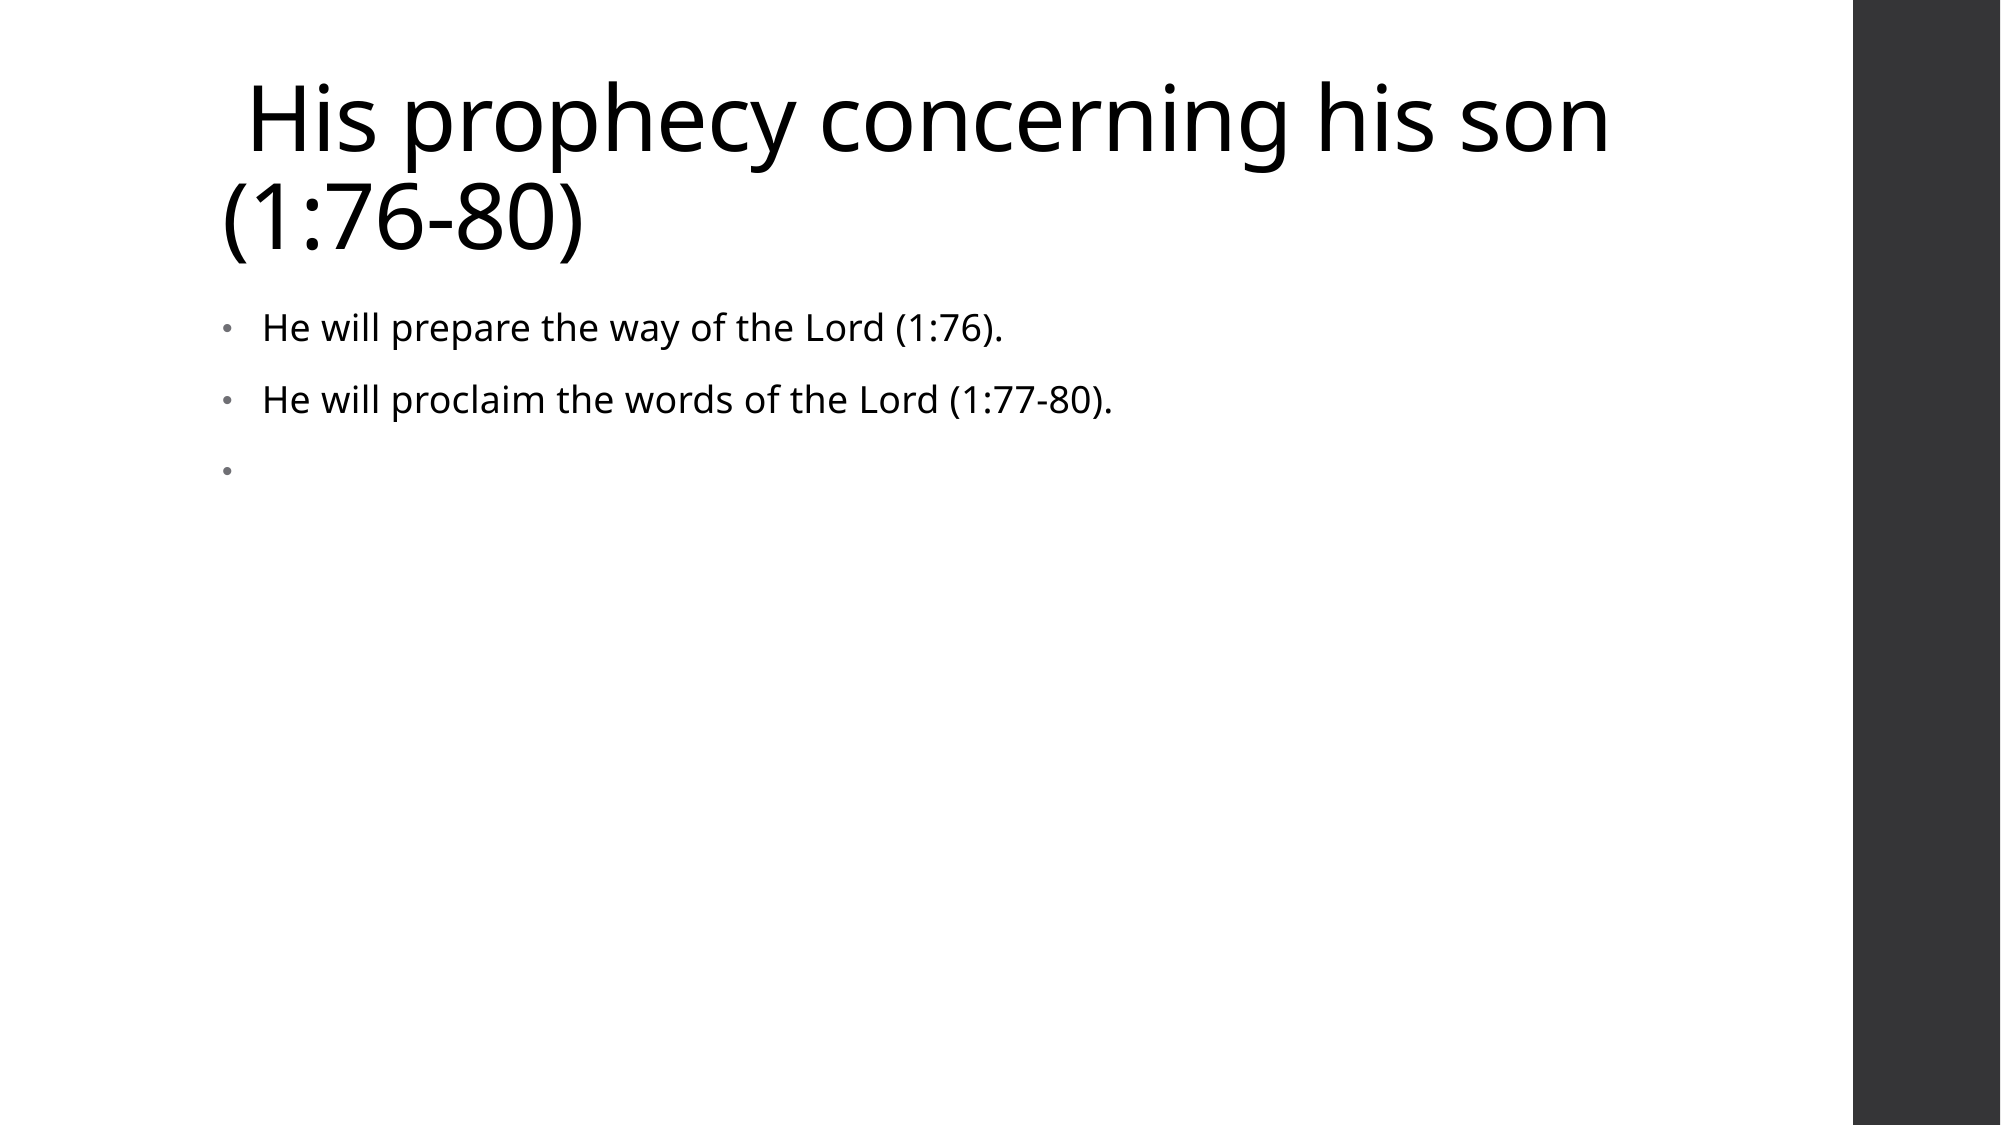

# His prophecy concerning his son (1:76-80)
 He will prepare the way of the Lord (1:76).
 He will proclaim the words of the Lord (1:77-80).